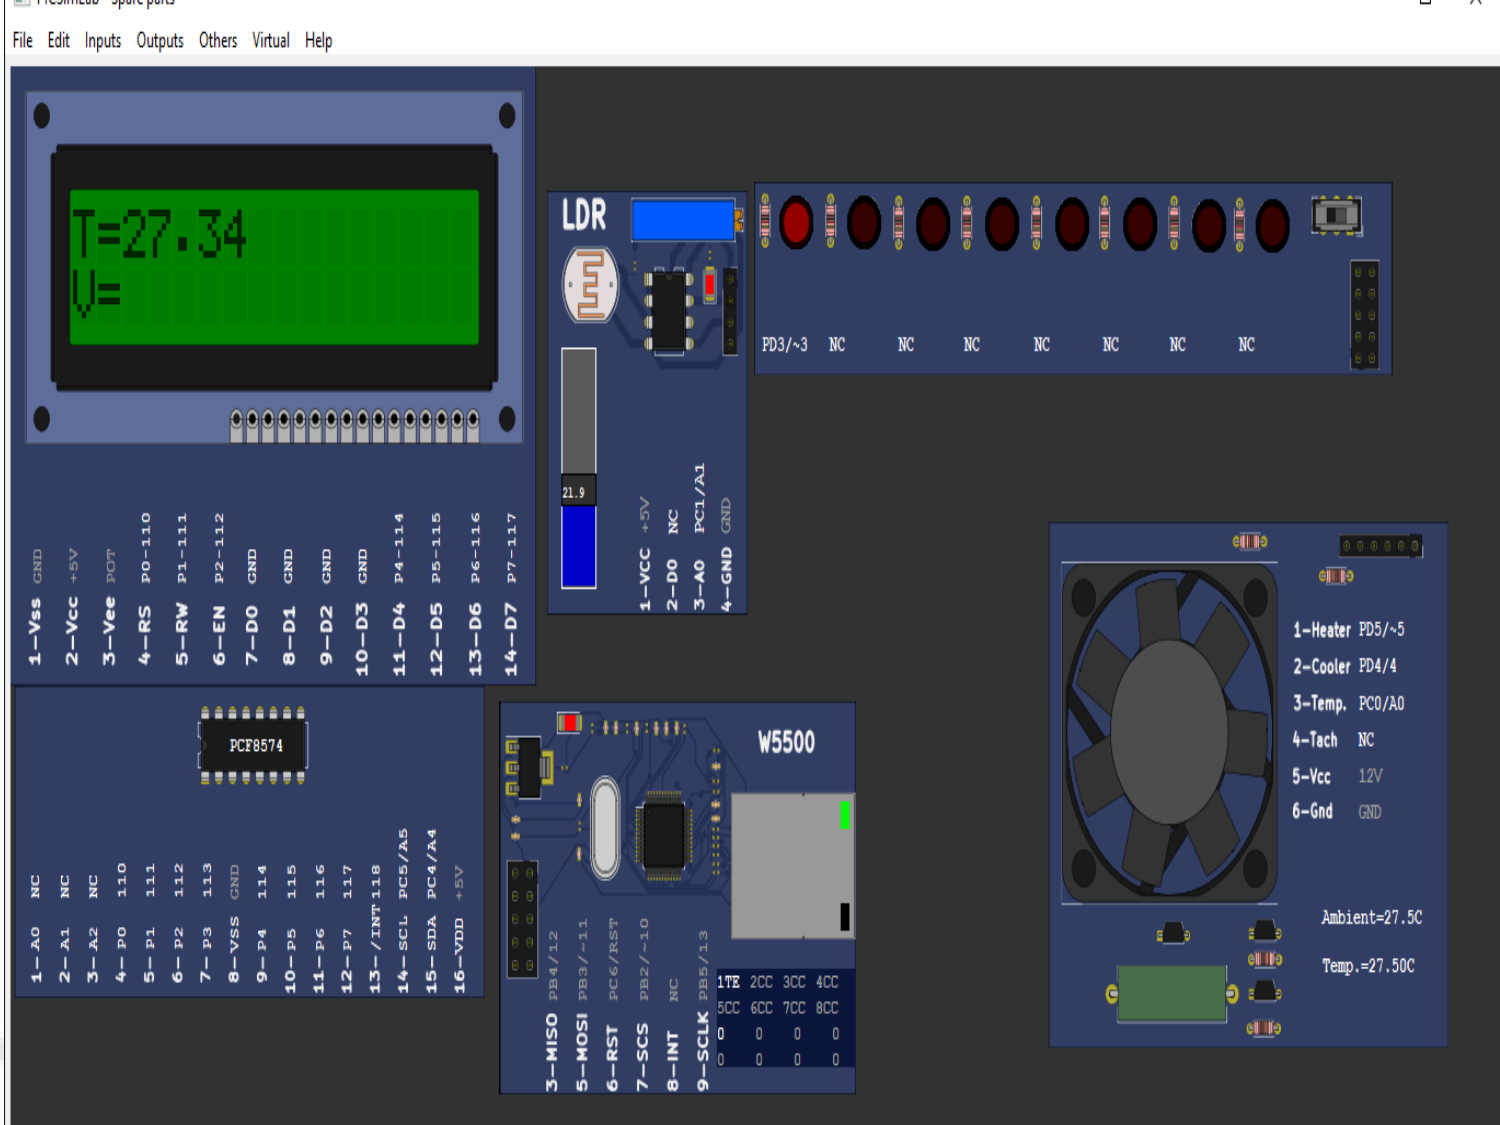

Include data in table and graphical form
SKR ENGINEERING COLLEGE
13